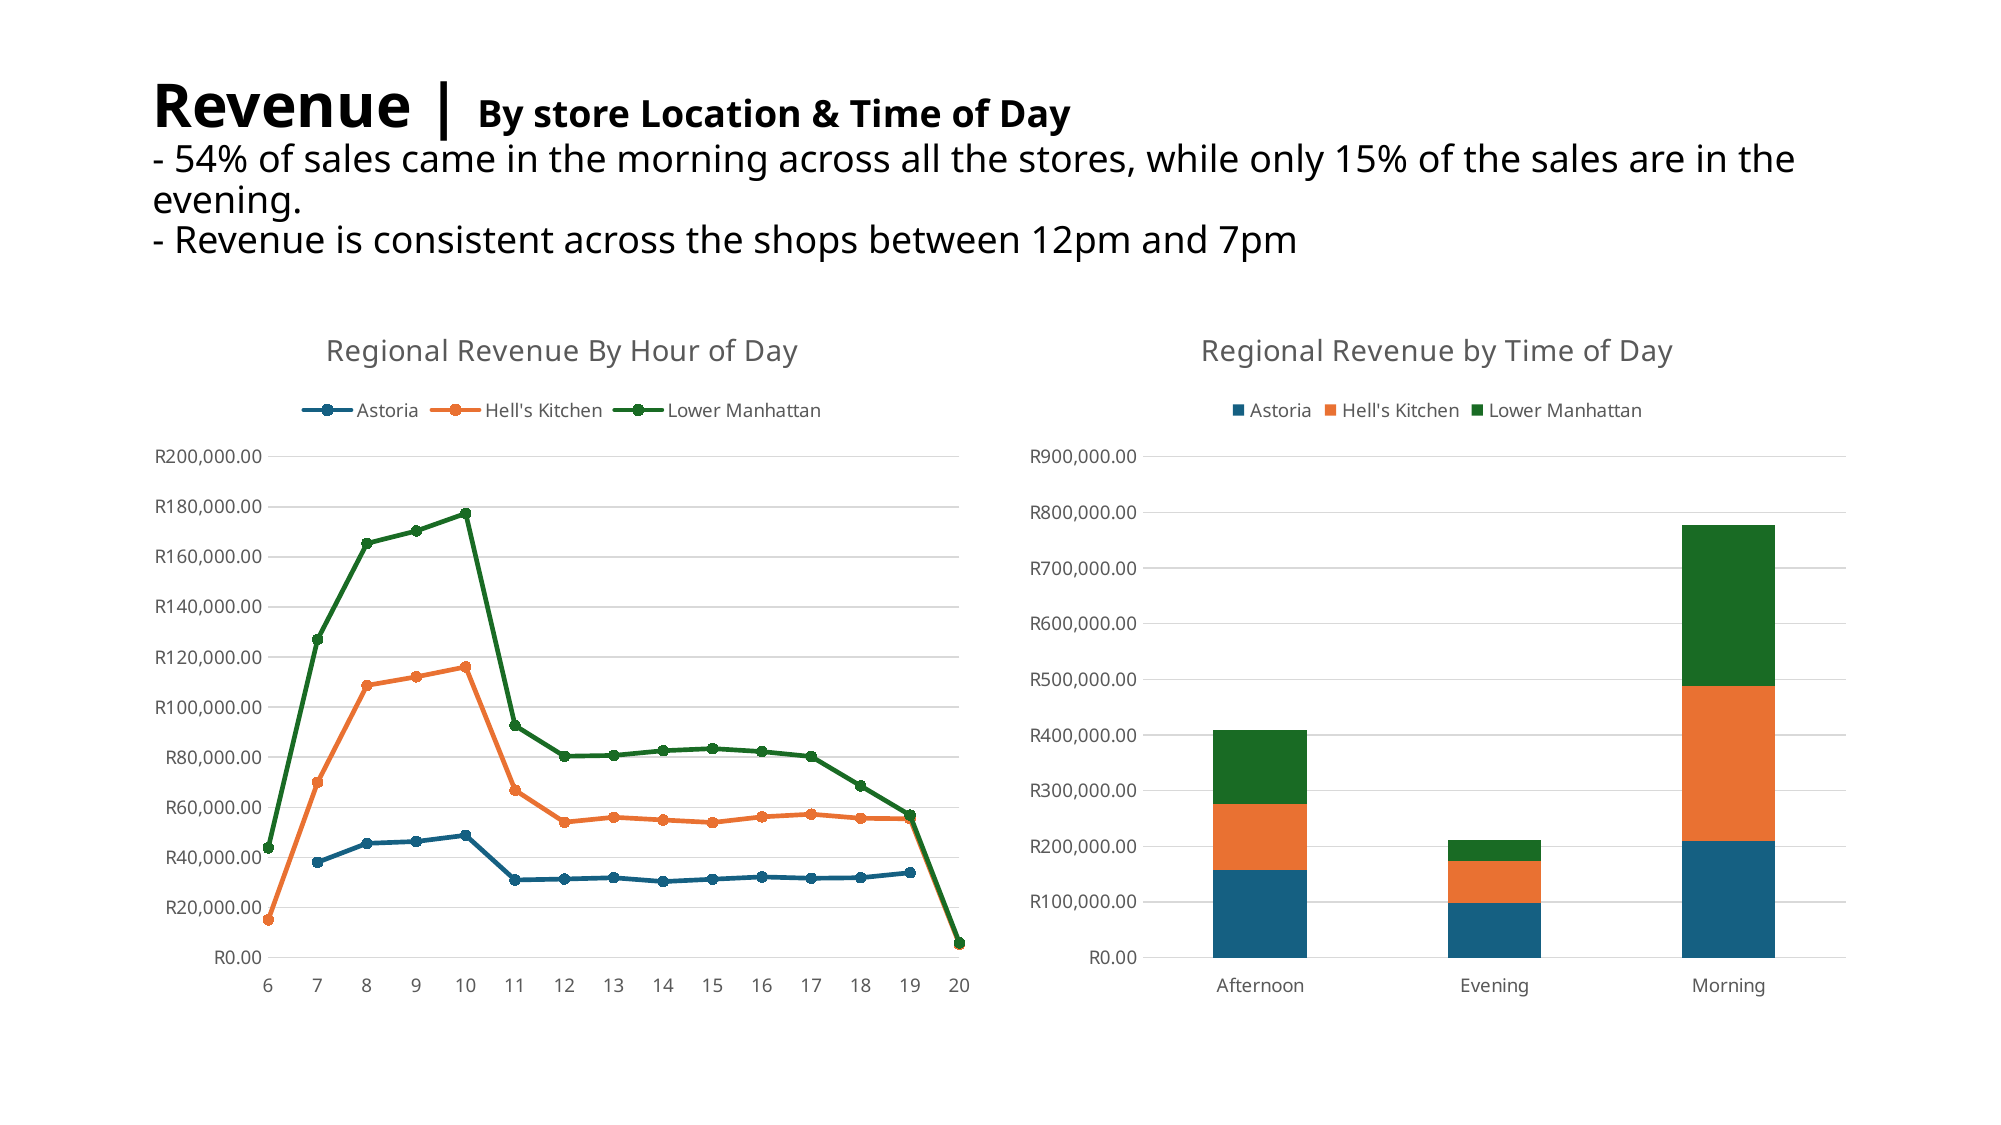

# Revenue | By store Location & Time of Day - 54% of sales came in the morning across all the stores, while only 15% of the sales are in the evening. - Revenue is consistent across the shops between 12pm and 7pm
### Chart: Regional Revenue By Hour of Day
| Category | Astoria | Hell's Kitchen | Lower Manhattan |
|---|---|---|---|
| 6 | None | 15062.34 | 28738.2000000001 |
| 7 | 38057.6 | 31922.1000000001 | 57073.2399999999 |
| 8 | 45611.8 | 63088.8799999999 | 56699.0599999997 |
| 9 | 46367.1400000001 | 65748.5799999999 | 58223.3399999999 |
| 10 | 48852.24 | 67211.6199999997 | 61282.9199999998 |
| 11 | 30996.2600000001 | 35853.0800000001 | 25788.94 |
| 12 | 31362.4000000001 | 22686.2 | 26336.98 |
| 13 | 31895.7400000001 | 24140.2 | 24698.96 |
| 14 | 30350.5400000001 | 24595.0 | 27663.9400000001 |
| 15 | 31303.9000000001 | 22622.5 | 29539.8 |
| 16 | 32221.7000000001 | 23980.9600000001 | 26042.8400000001 |
| 17 | 31678.6000000001 | 25579.0 | 23011.0200000001 |
| 18 | 31902.6000000001 | 23726.42 | 12943.38 |
| 19 | 33887.3000000001 | 21532.7200000001 | 1473.34 |
| 20 | None | 5272.74 | 598.54 |
### Chart: Regional Revenue by Time of Day
| Category | Astoria | Hell's Kitchen | Lower Manhattan |
|---|---|---|---|
| Afternoon | 157134.279999998 | 118024.859999999 | 134282.519999999 |
| Evening | 97468.4999999993 | 76110.8799999996 | 38026.28 |
| Morning | 209885.04 | 278886.600000004 | 287805.700000006 |